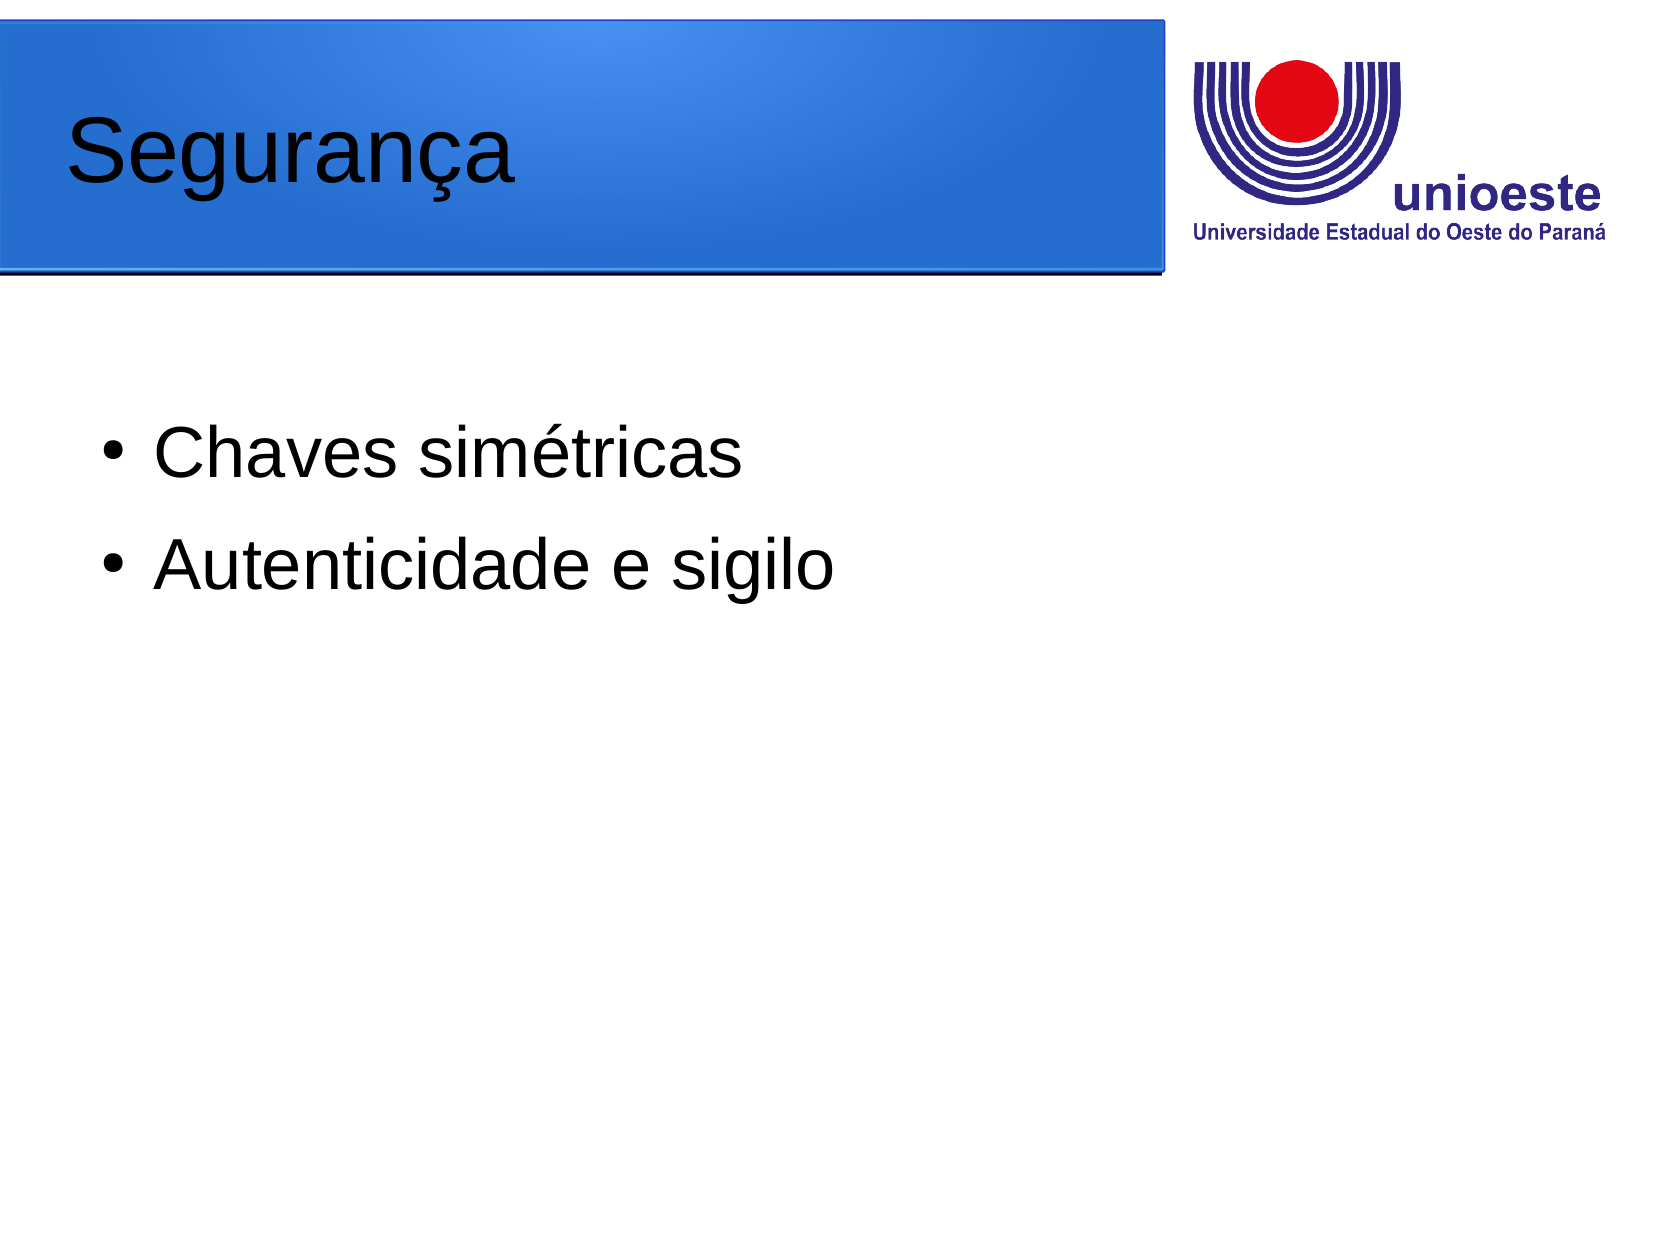

# Segurança
Chaves simétricas
Autenticidade e sigilo